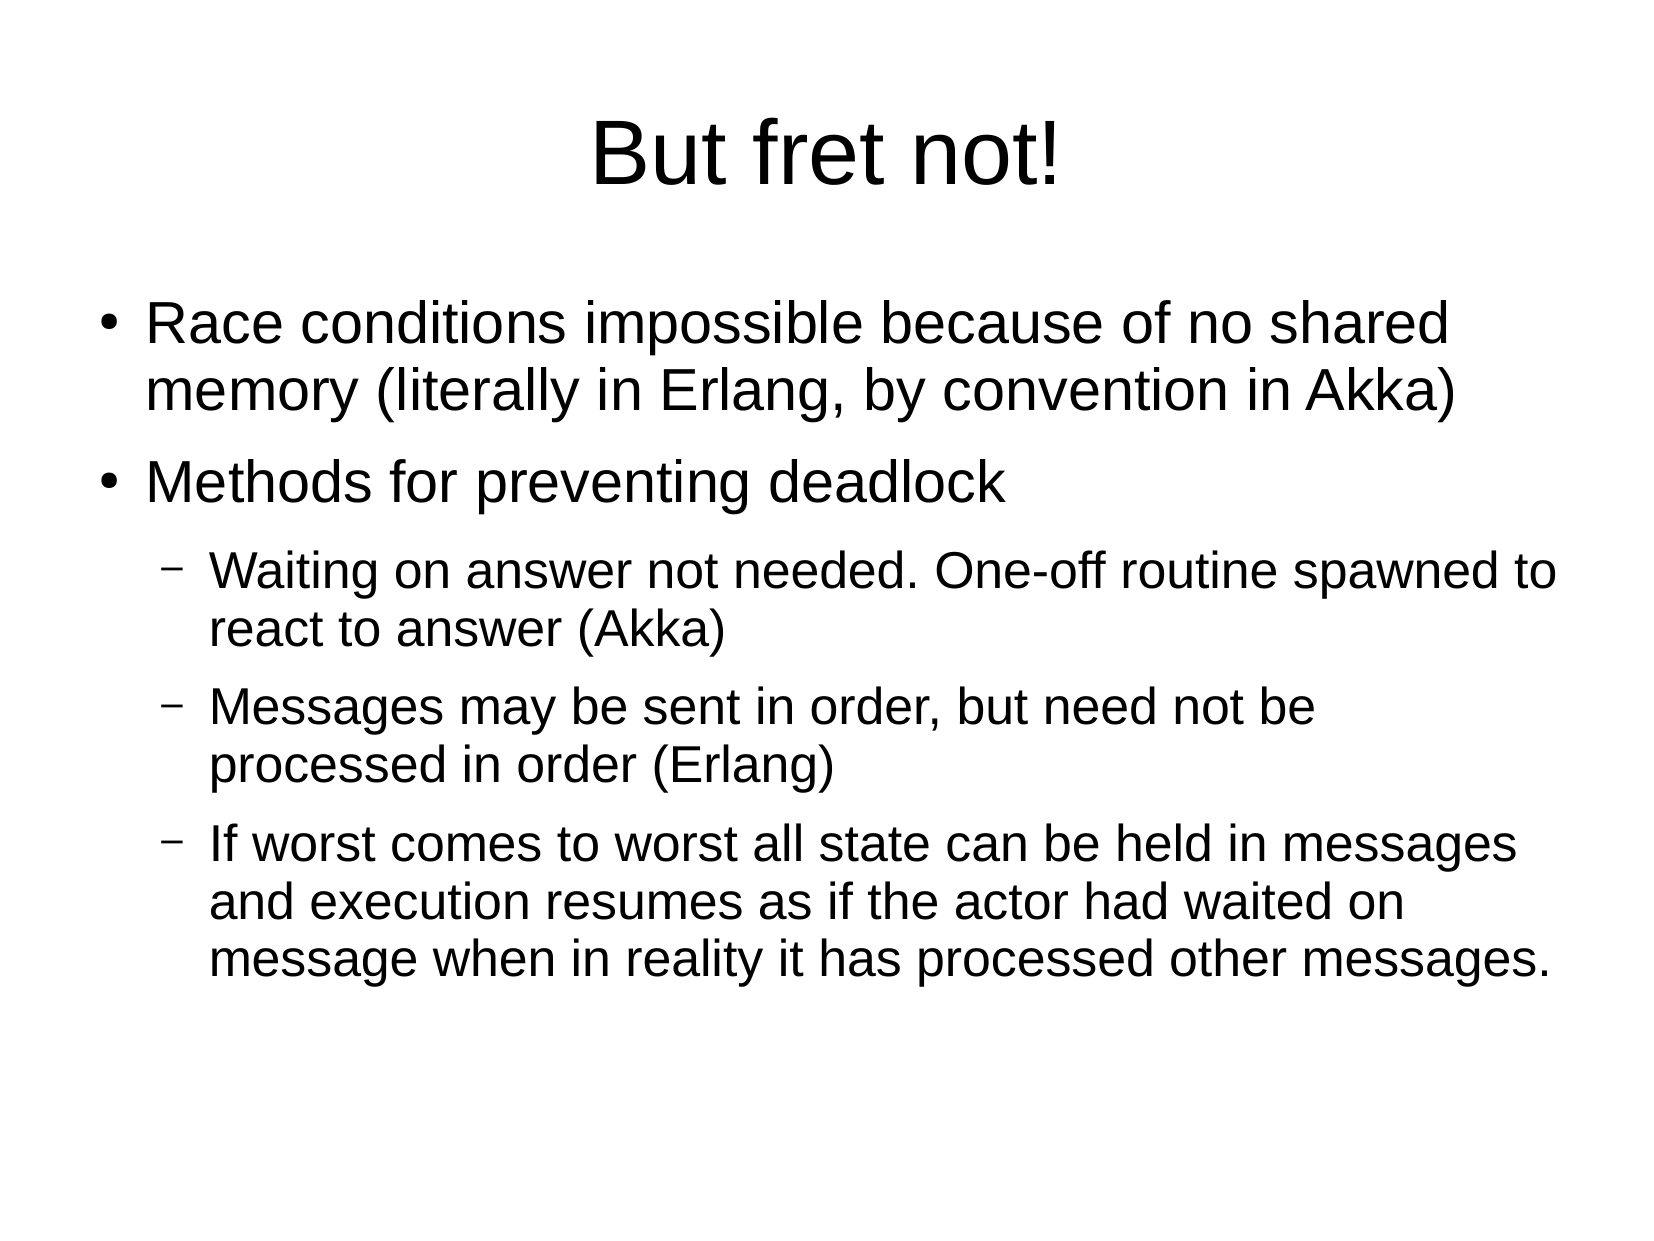

# But fret not!
Race conditions impossible because of no shared memory (literally in Erlang, by convention in Akka)
Methods for preventing deadlock
Waiting on answer not needed. One-off routine spawned to react to answer (Akka)
Messages may be sent in order, but need not be processed in order (Erlang)
If worst comes to worst all state can be held in messages and execution resumes as if the actor had waited on message when in reality it has processed other messages.